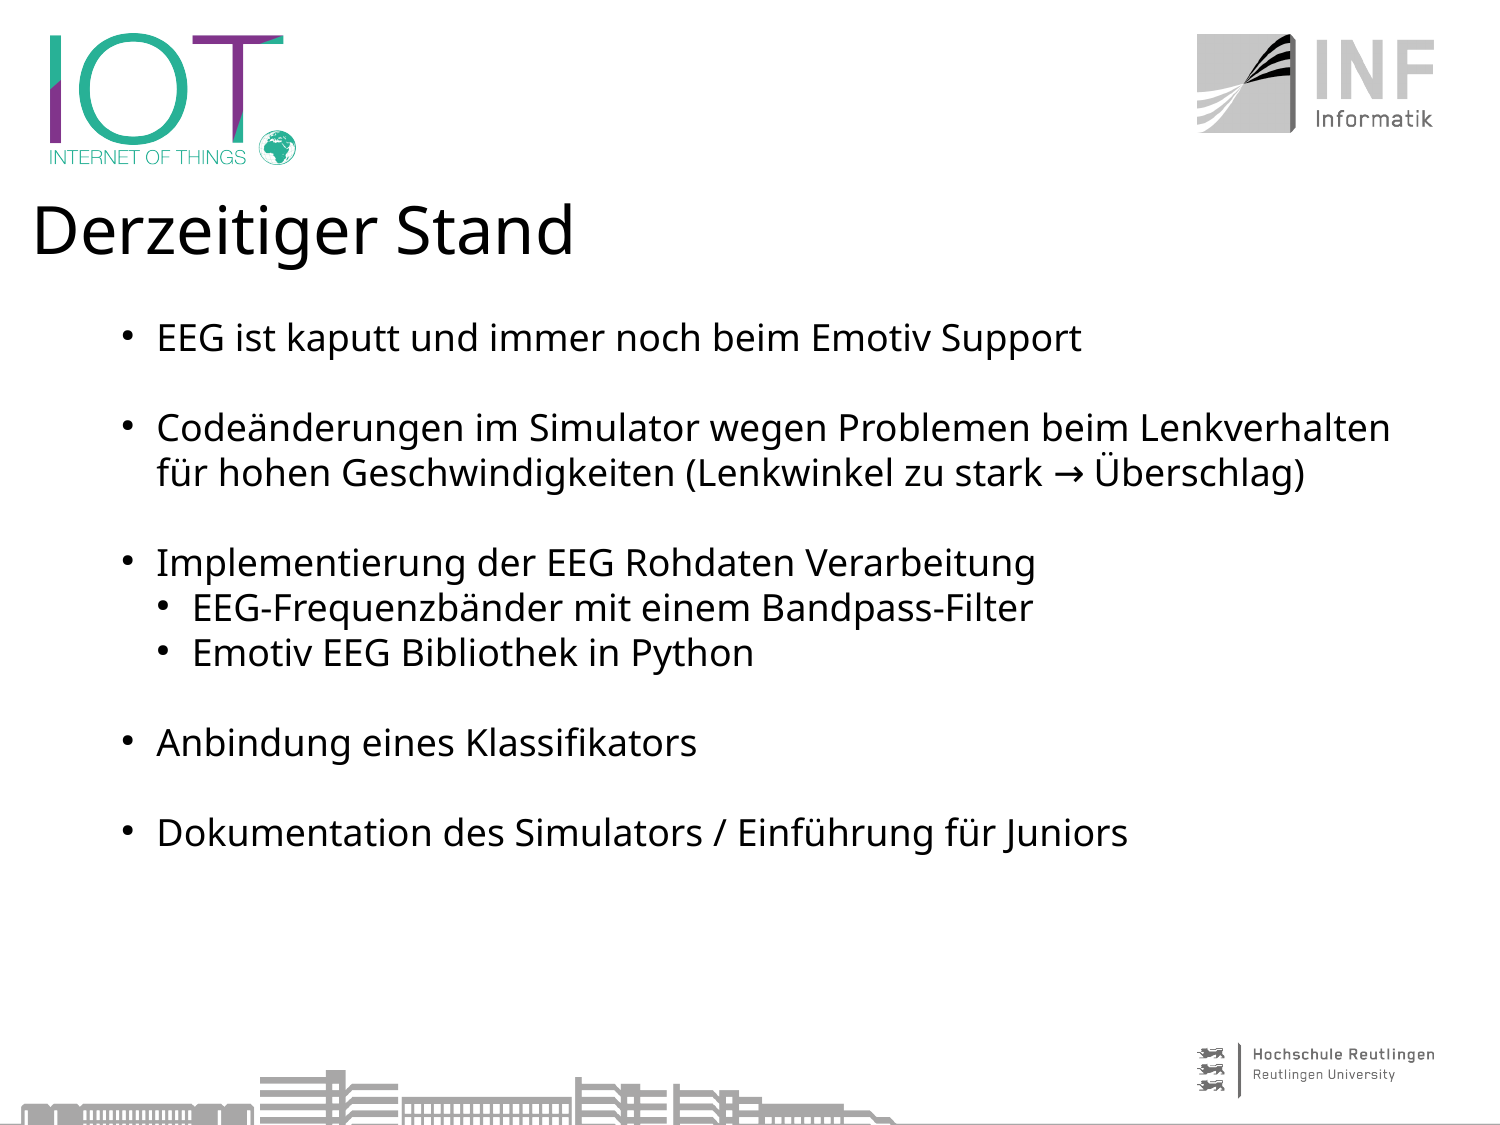

Derzeitiger Stand
EEG ist kaputt und immer noch beim Emotiv Support
Codeänderungen im Simulator wegen Problemen beim Lenkverhalten für hohen Geschwindigkeiten (Lenkwinkel zu stark → Überschlag)
Implementierung der EEG Rohdaten Verarbeitung
EEG-Frequenzbänder mit einem Bandpass-Filter
Emotiv EEG Bibliothek in Python
Anbindung eines Klassifikators
Dokumentation des Simulators / Einführung für Juniors